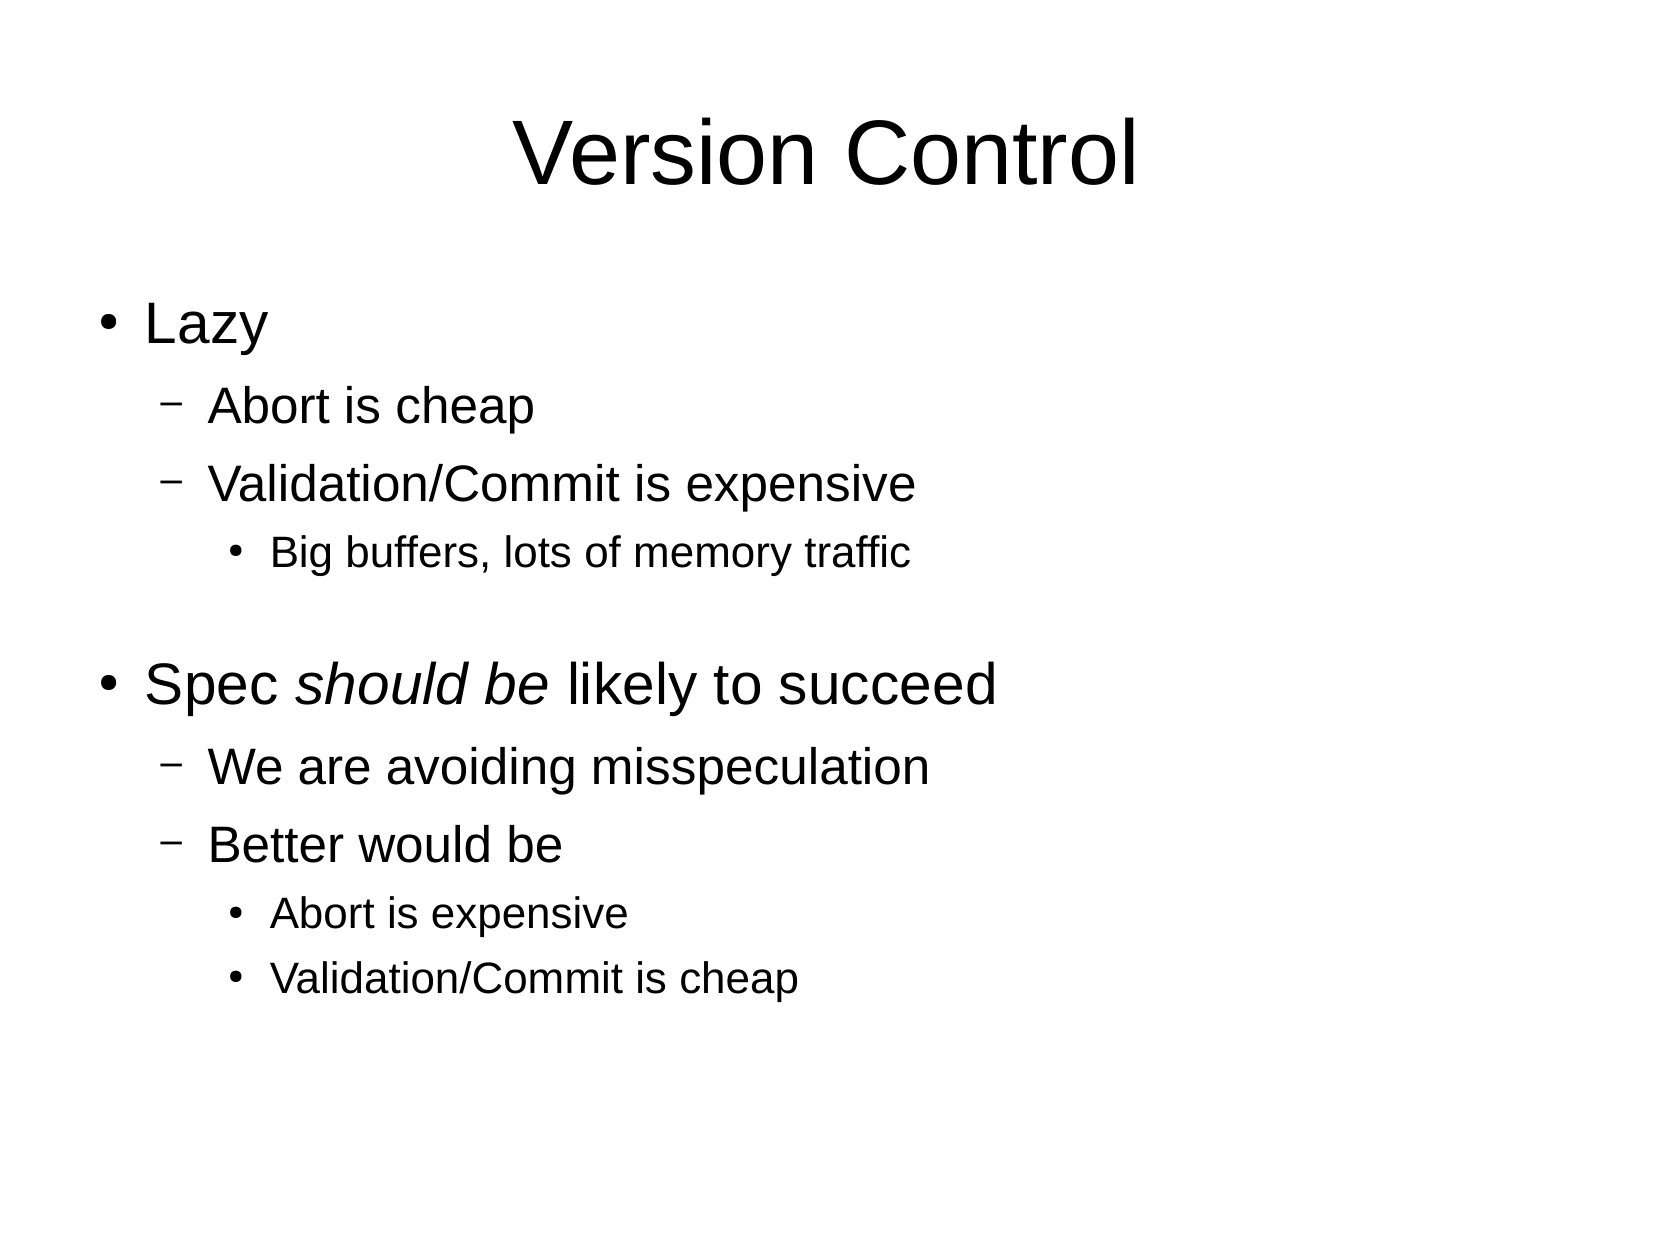

# Version Control
Lazy
Abort is cheap
Validation/Commit is expensive
Big buffers, lots of memory traffic
Spec should be likely to succeed
We are avoiding misspeculation
Better would be
Abort is expensive
Validation/Commit is cheap